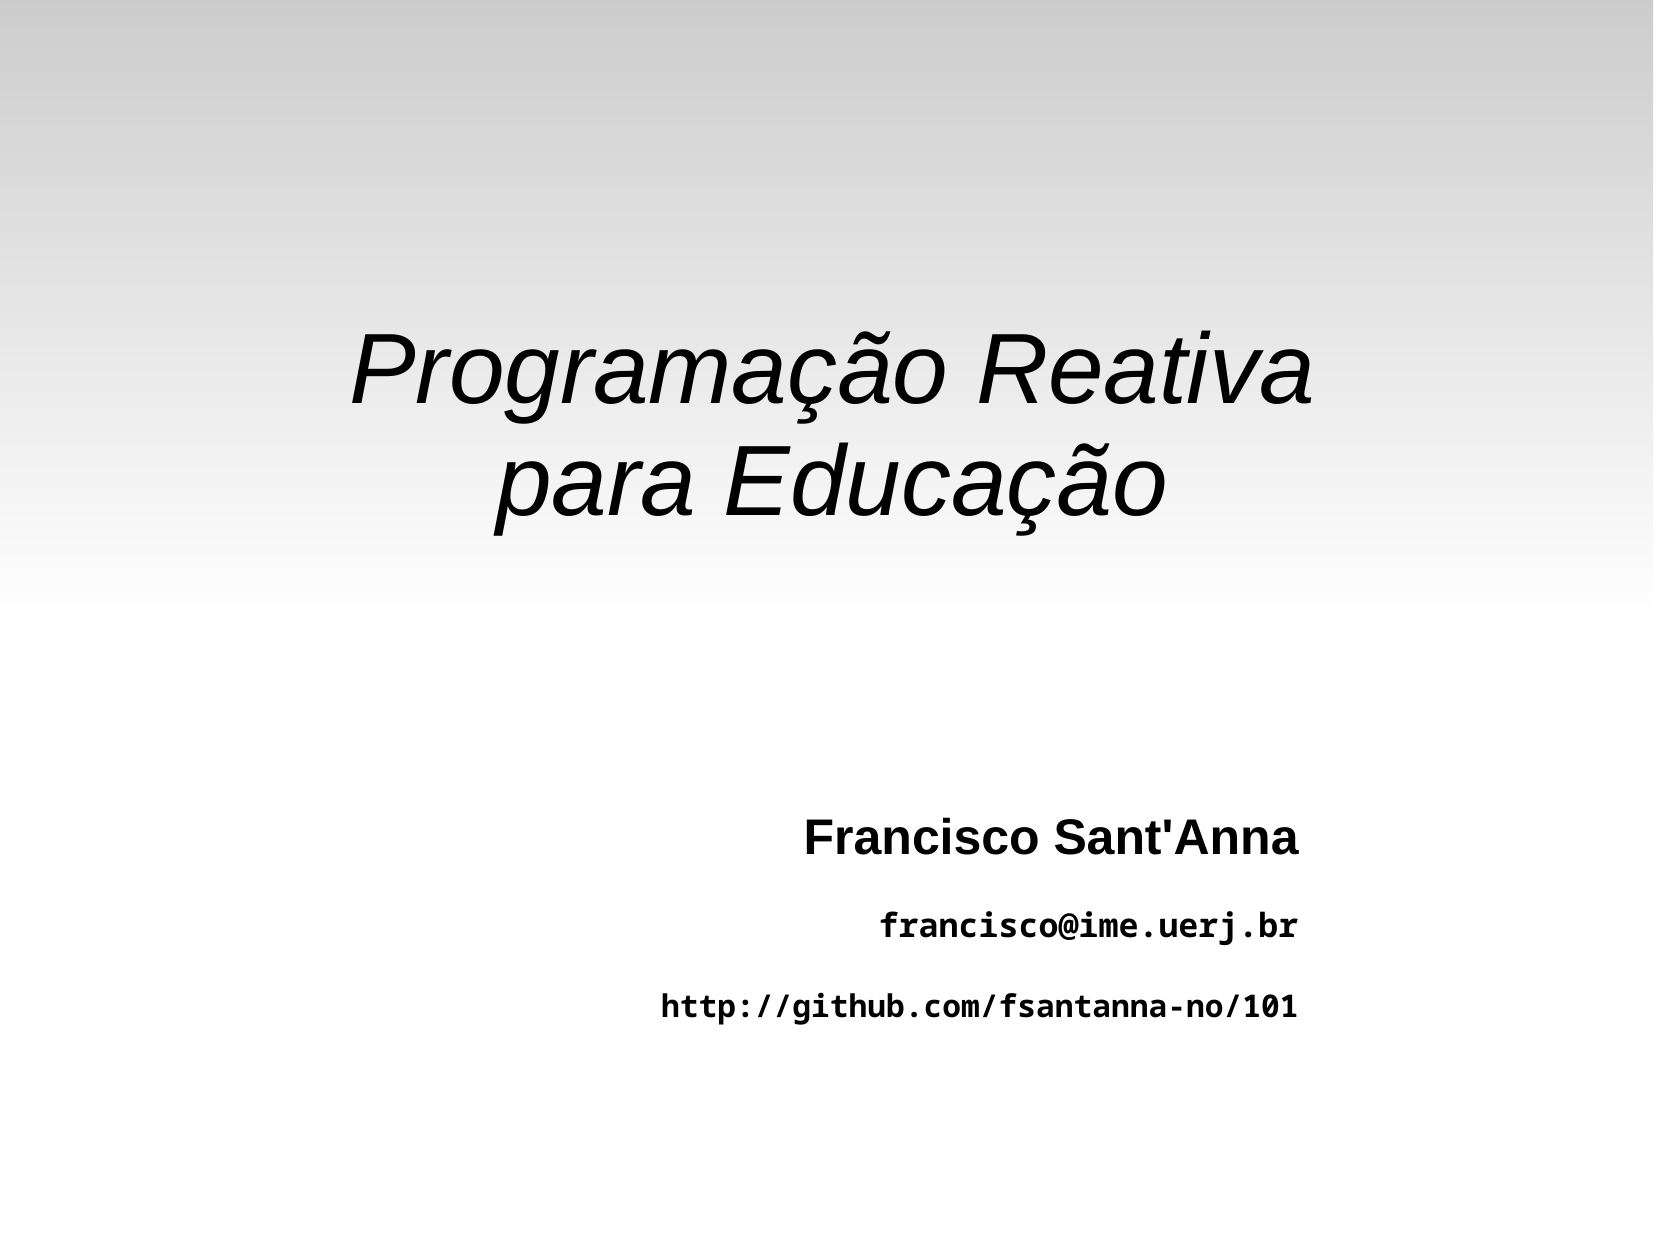

# Programação Reativa
para Educação
Francisco Sant'Anna
francisco@ime.uerj.br
http://github.com/fsantanna-no/101